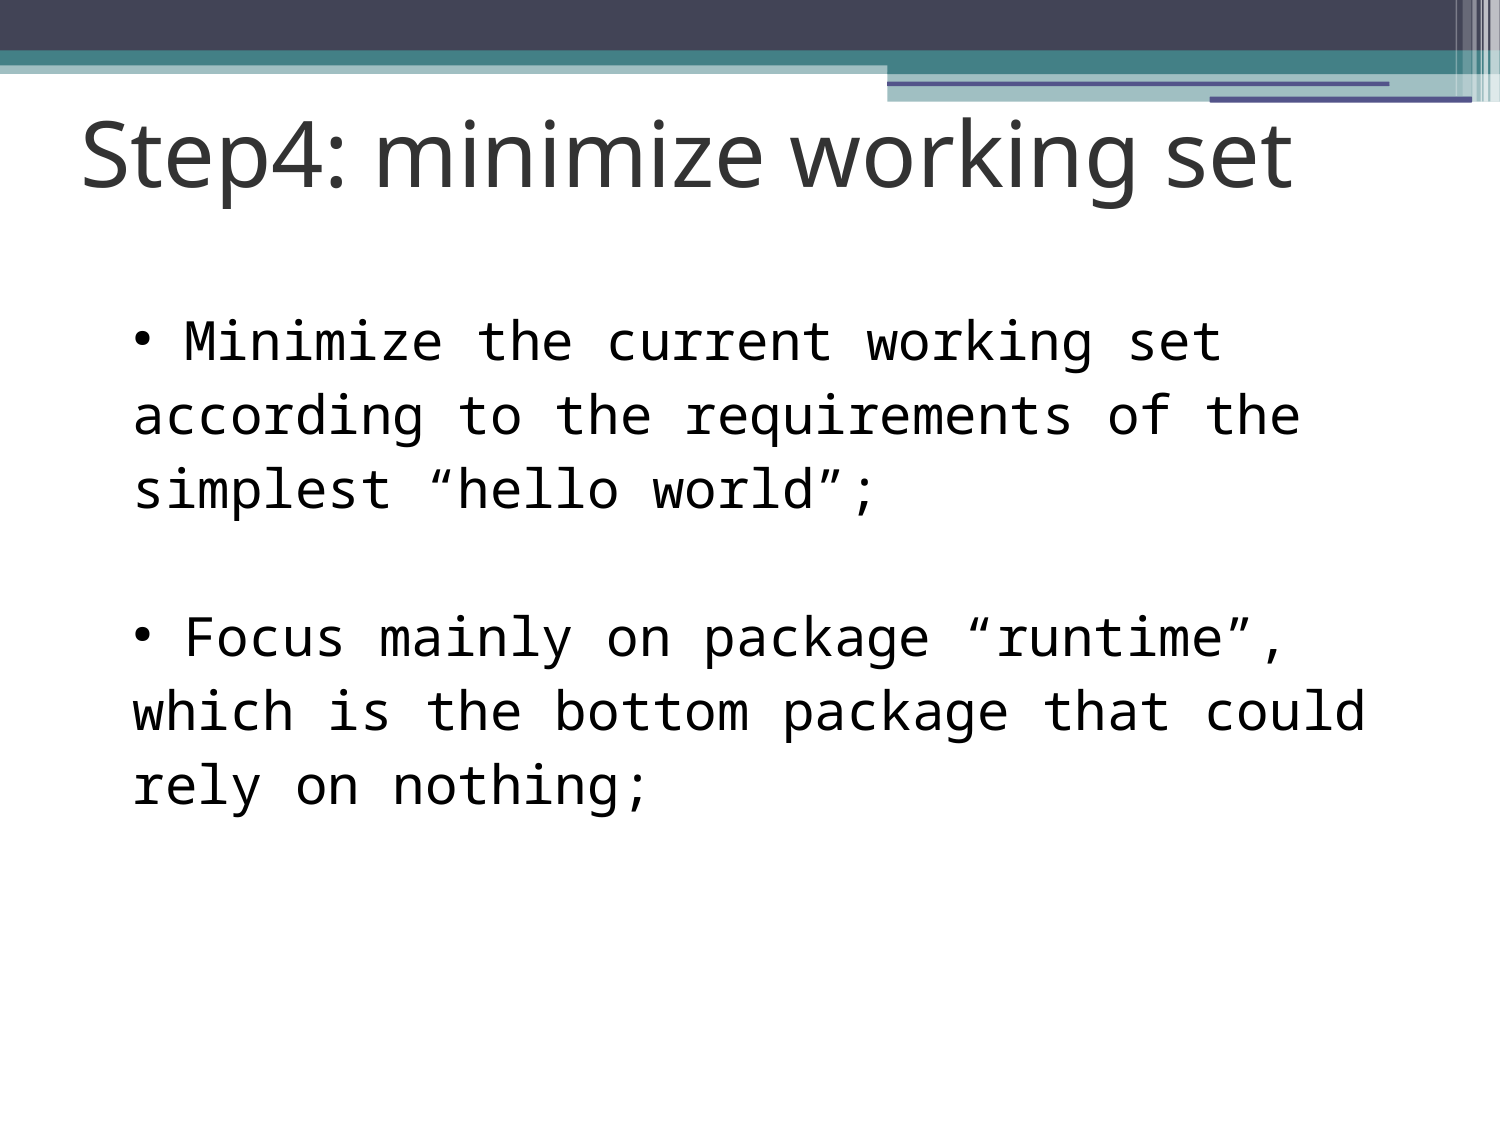

Step4: minimize working set
 Minimize the current working set according to the requirements of the simplest “hello world”;
 Focus mainly on package “runtime”, which is the bottom package that could rely on nothing;